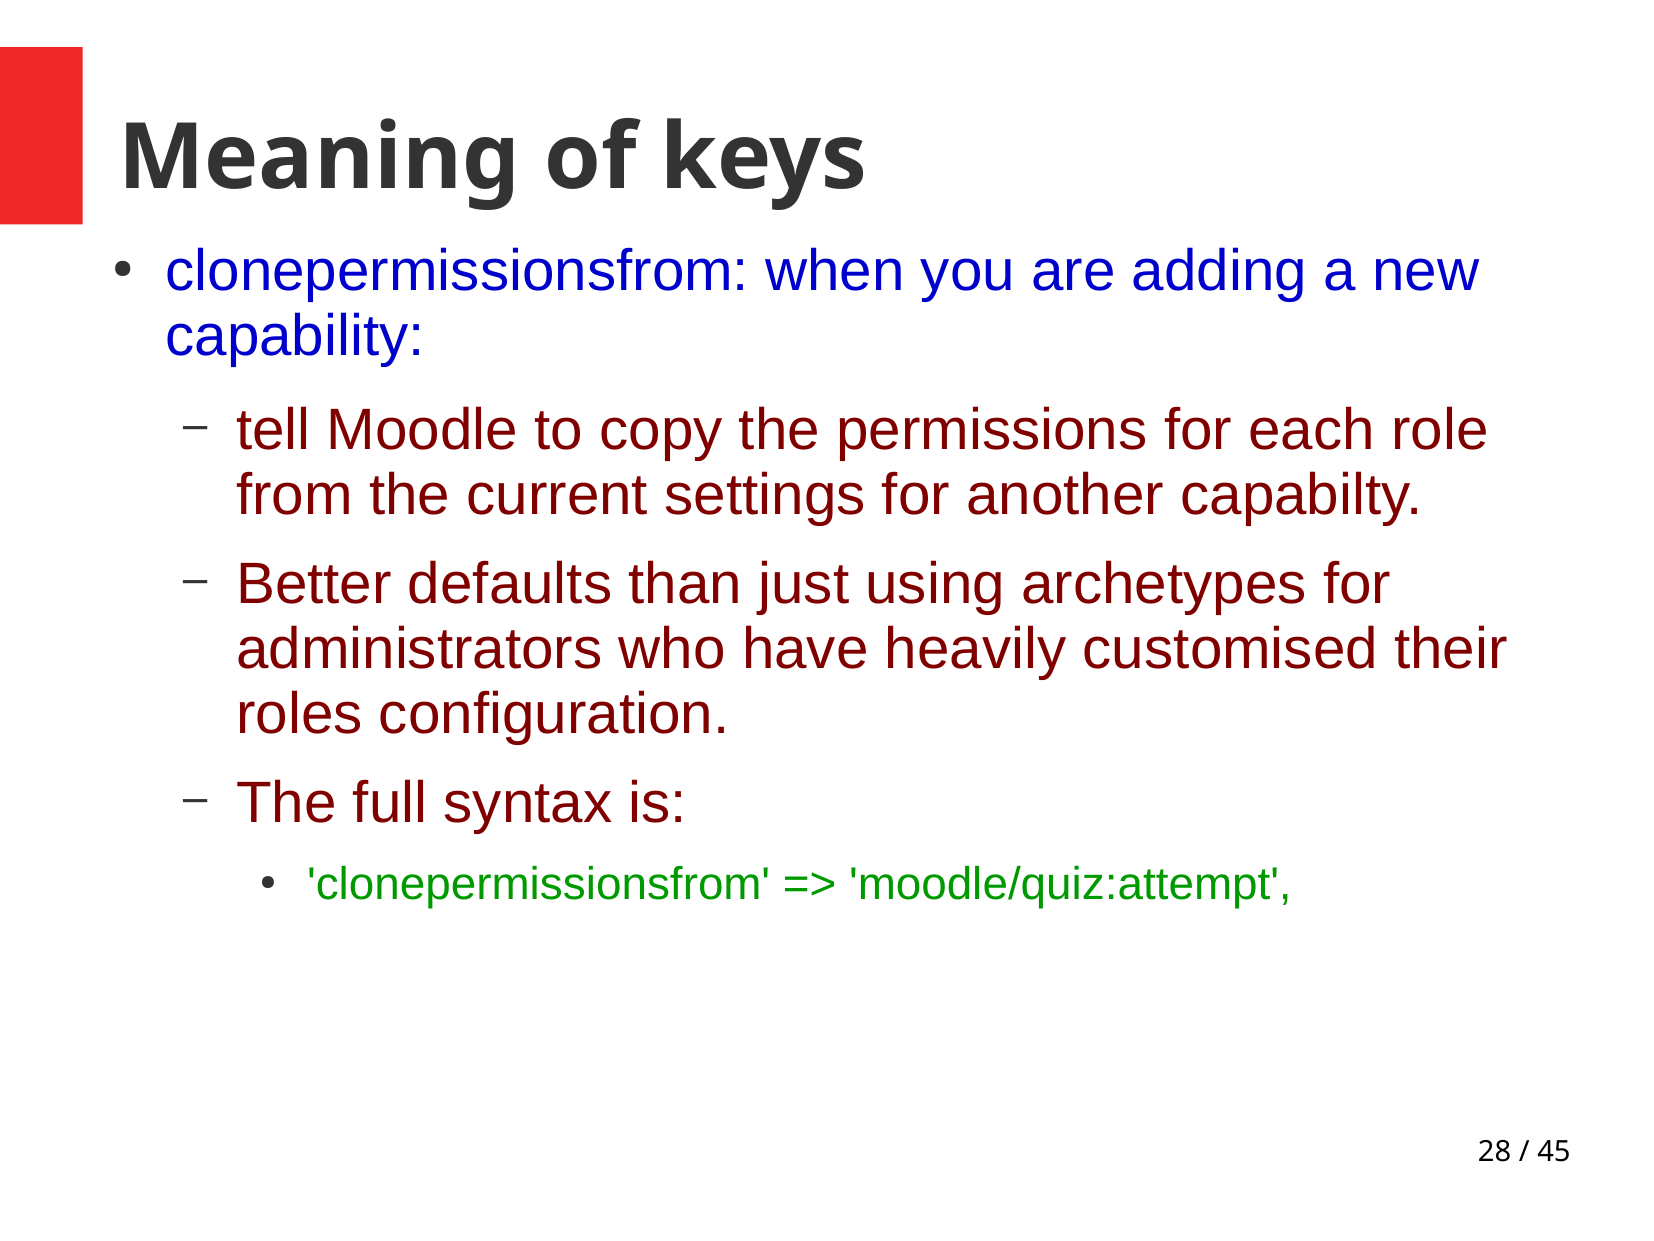

# Meaning of keys
clonepermissionsfrom: when you are adding a new capability:
tell Moodle to copy the permissions for each role from the current settings for another capabilty.
Better defaults than just using archetypes for administrators who have heavily customised their roles configuration.
The full syntax is:
'clonepermissionsfrom' => 'moodle/quiz:attempt',
28